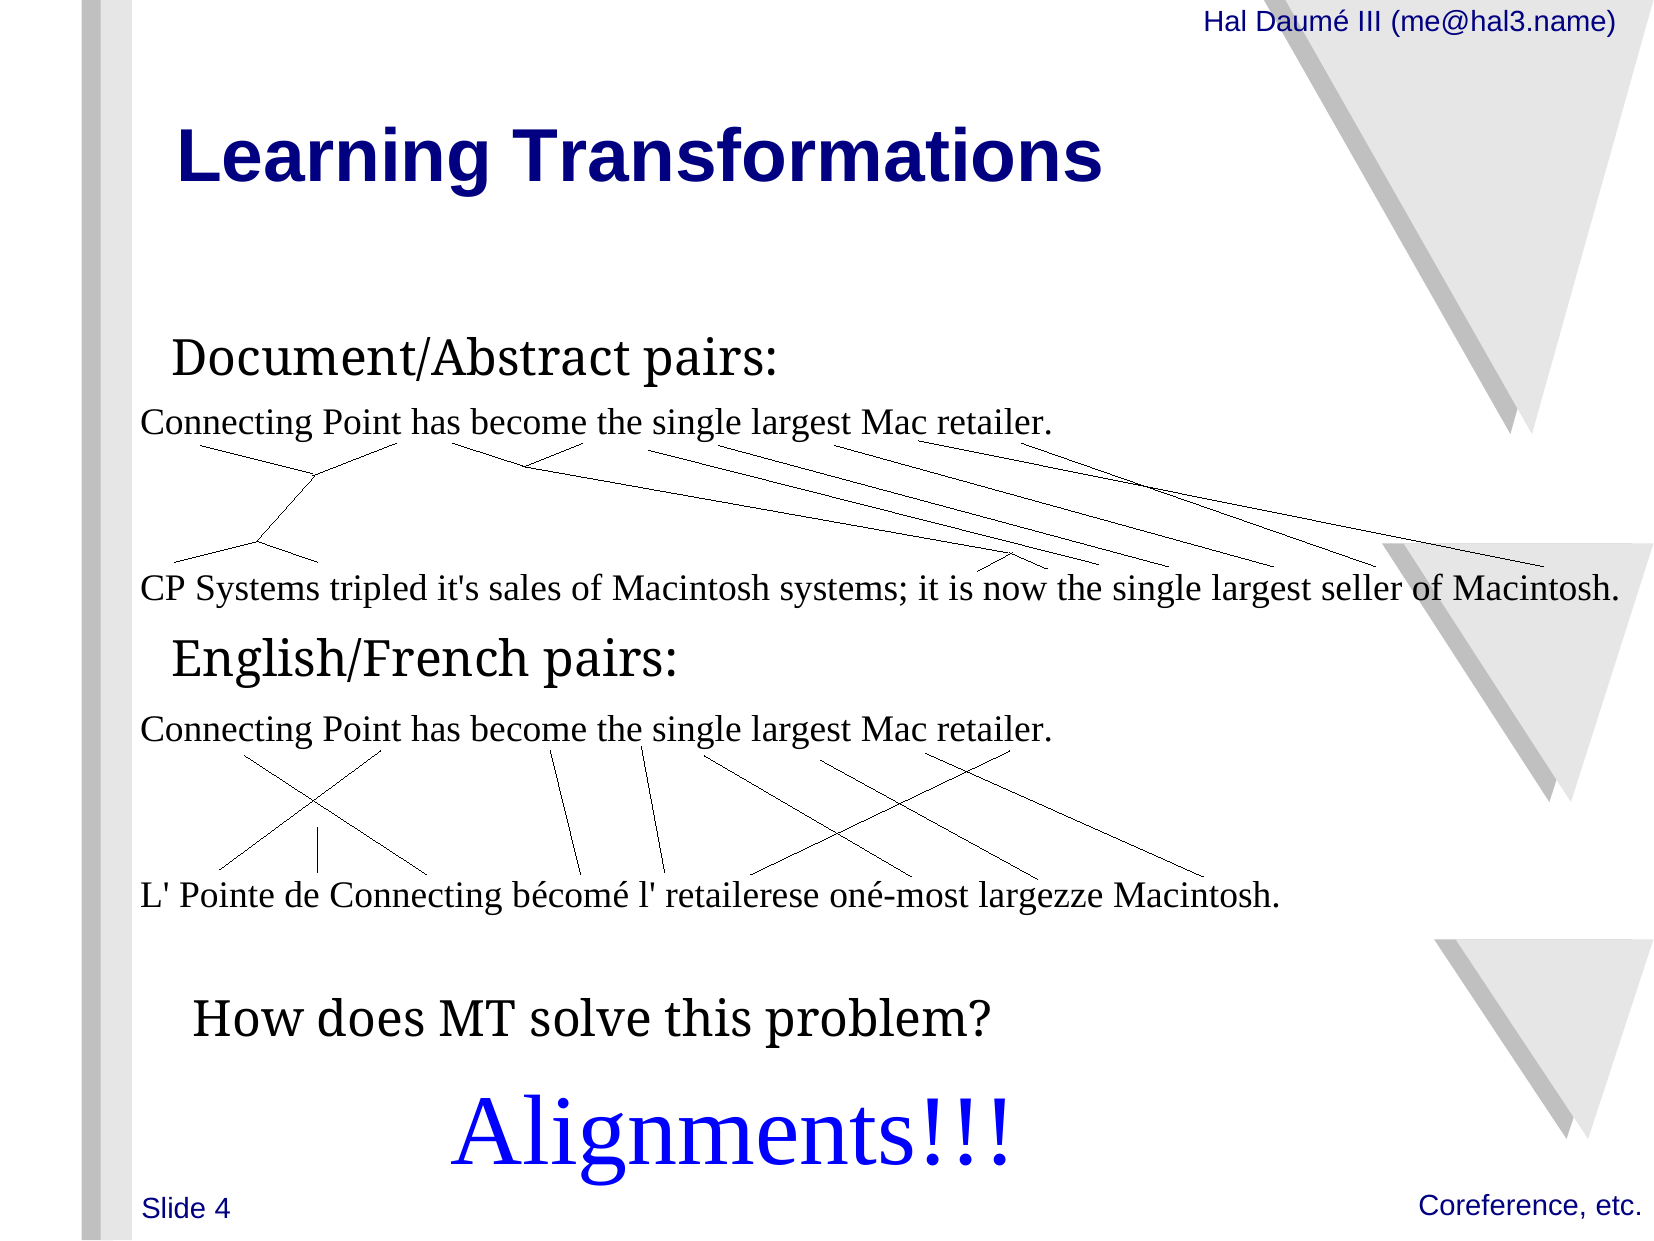

# Learning Transformations
Document/Abstract pairs:
Connecting Point has become the single largest Mac retailer.
CP Systems tripled it's sales of Macintosh systems; it is now the single largest seller of Macintosh.
English/French pairs:
Connecting Point has become the single largest Mac retailer.
L' Pointe de Connecting bécomé l' retailerese oné-most largezze Macintosh.
How does MT solve this problem?
Alignments!!!